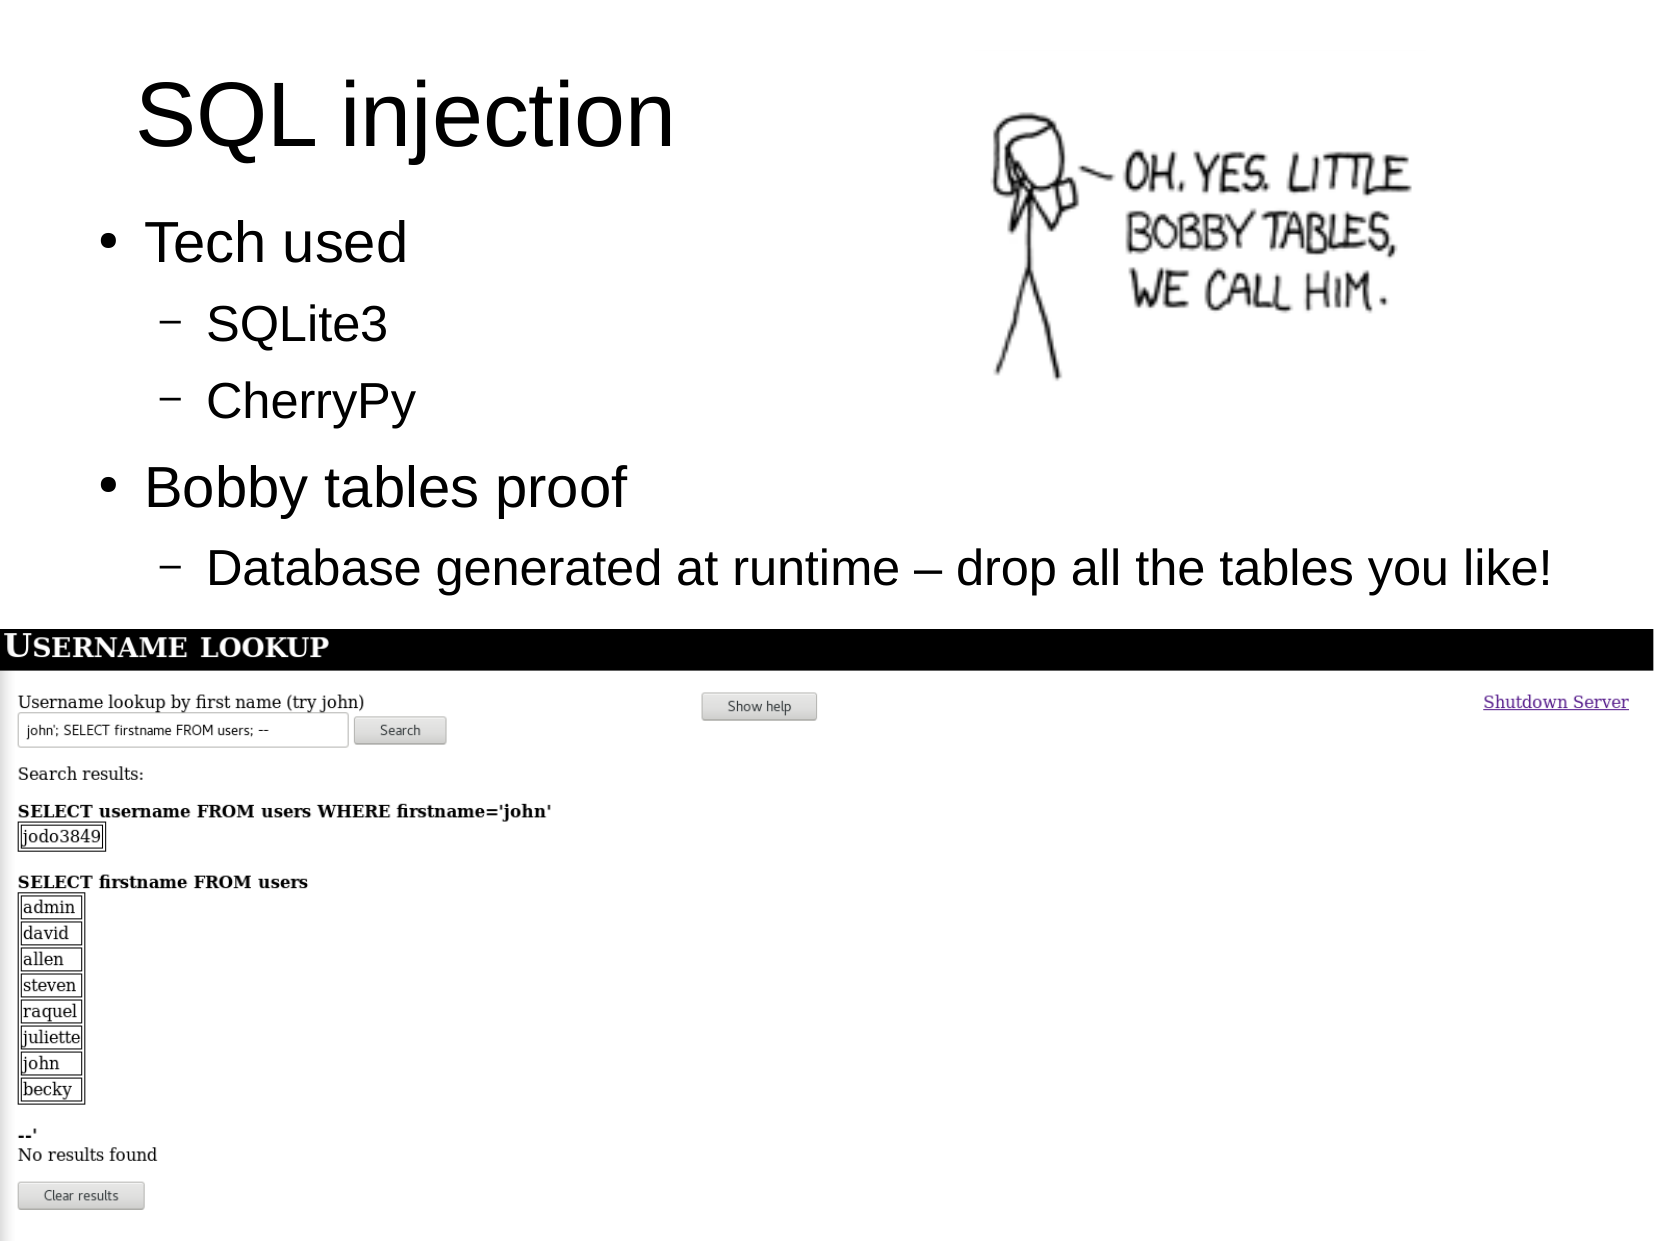

# SQL injection
Tech used
SQLite3
CherryPy
Bobby tables proof
Database generated at runtime – drop all the tables you like!